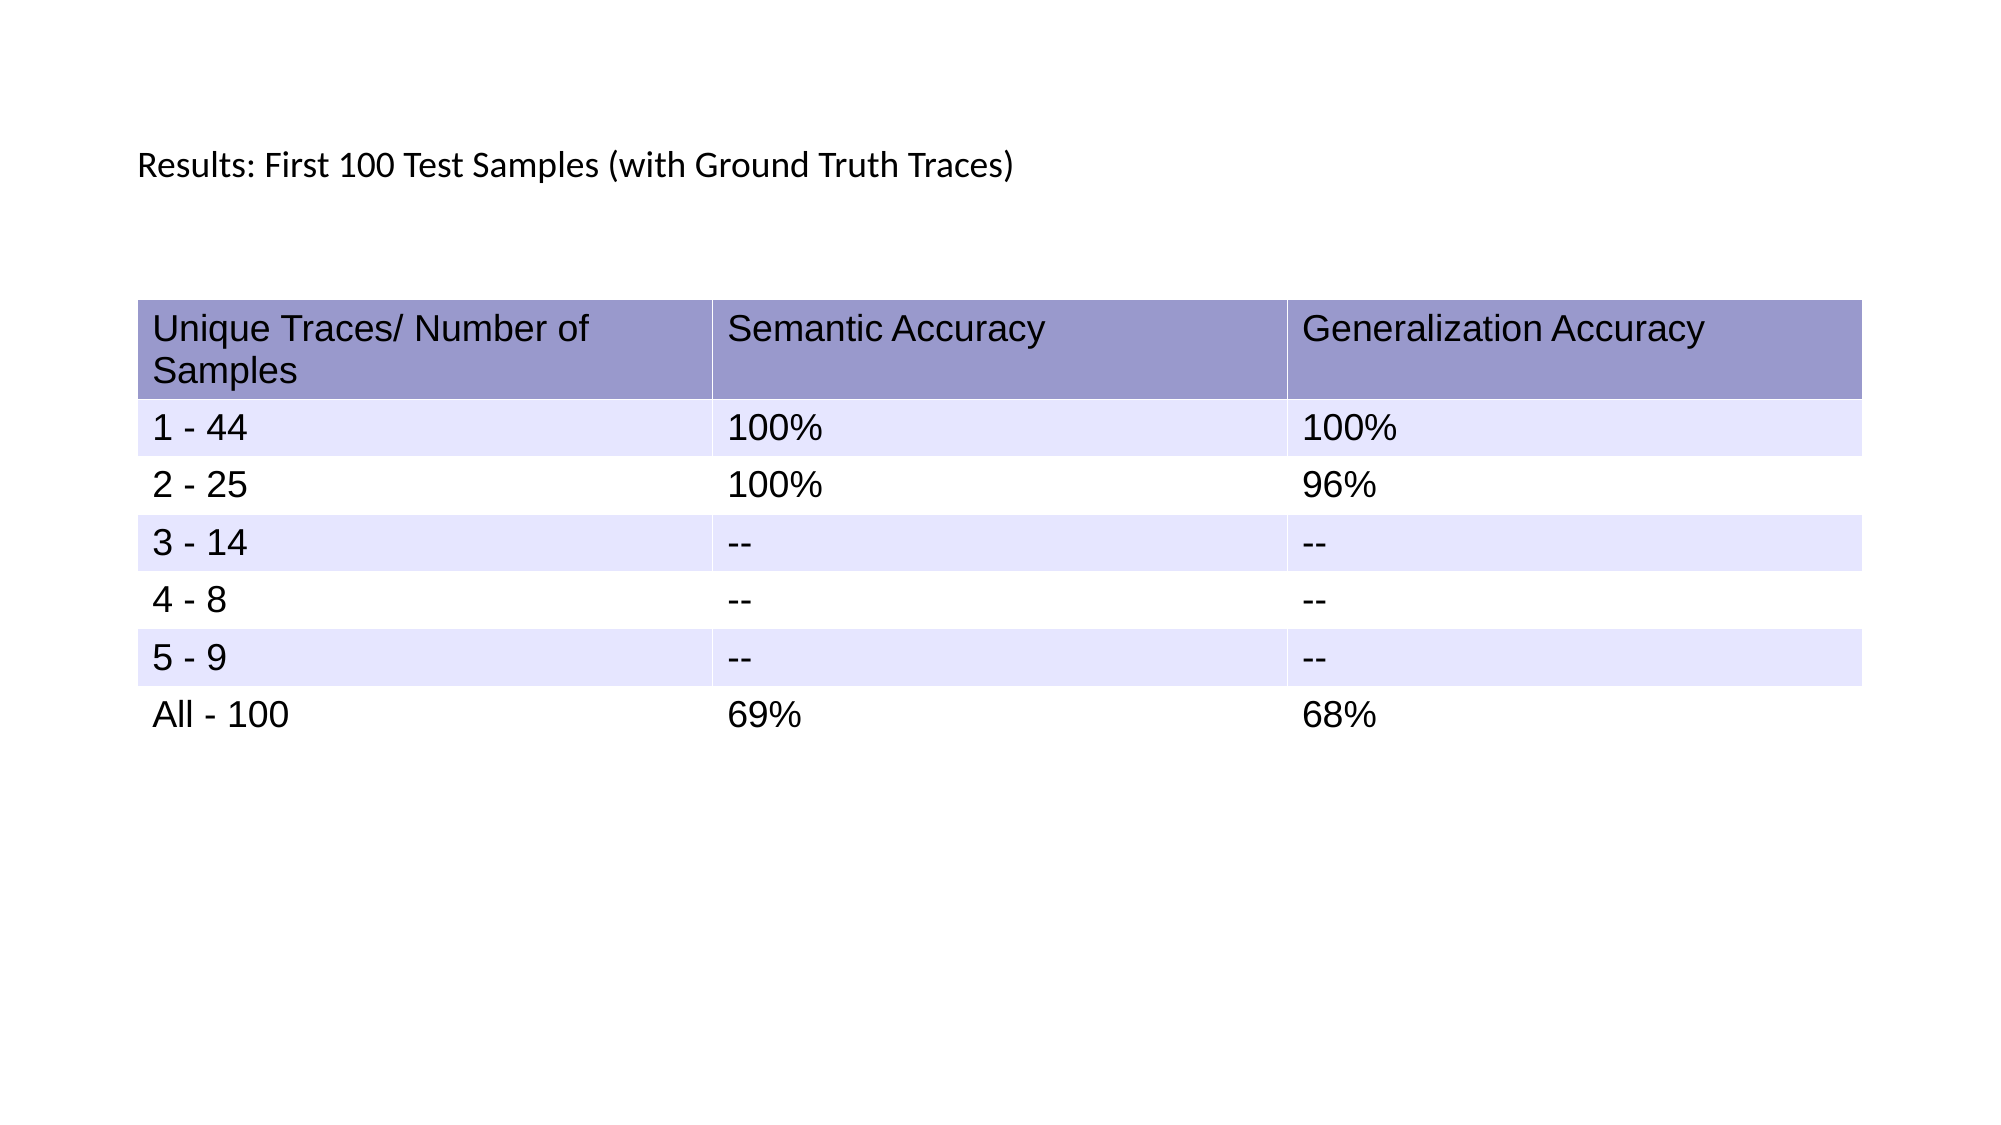

# Results: First 100 Test Samples (with Ground Truth Traces)
| Unique Traces/ Number of Samples | Semantic Accuracy | Generalization Accuracy |
| --- | --- | --- |
| 1 - 44 | 100% | 100% |
| 2 - 25 | 100% | 96% |
| 3 - 14 | -- | -- |
| 4 - 8 | -- | -- |
| 5 - 9 | -- | -- |
| All - 100 | 69% | 68% |